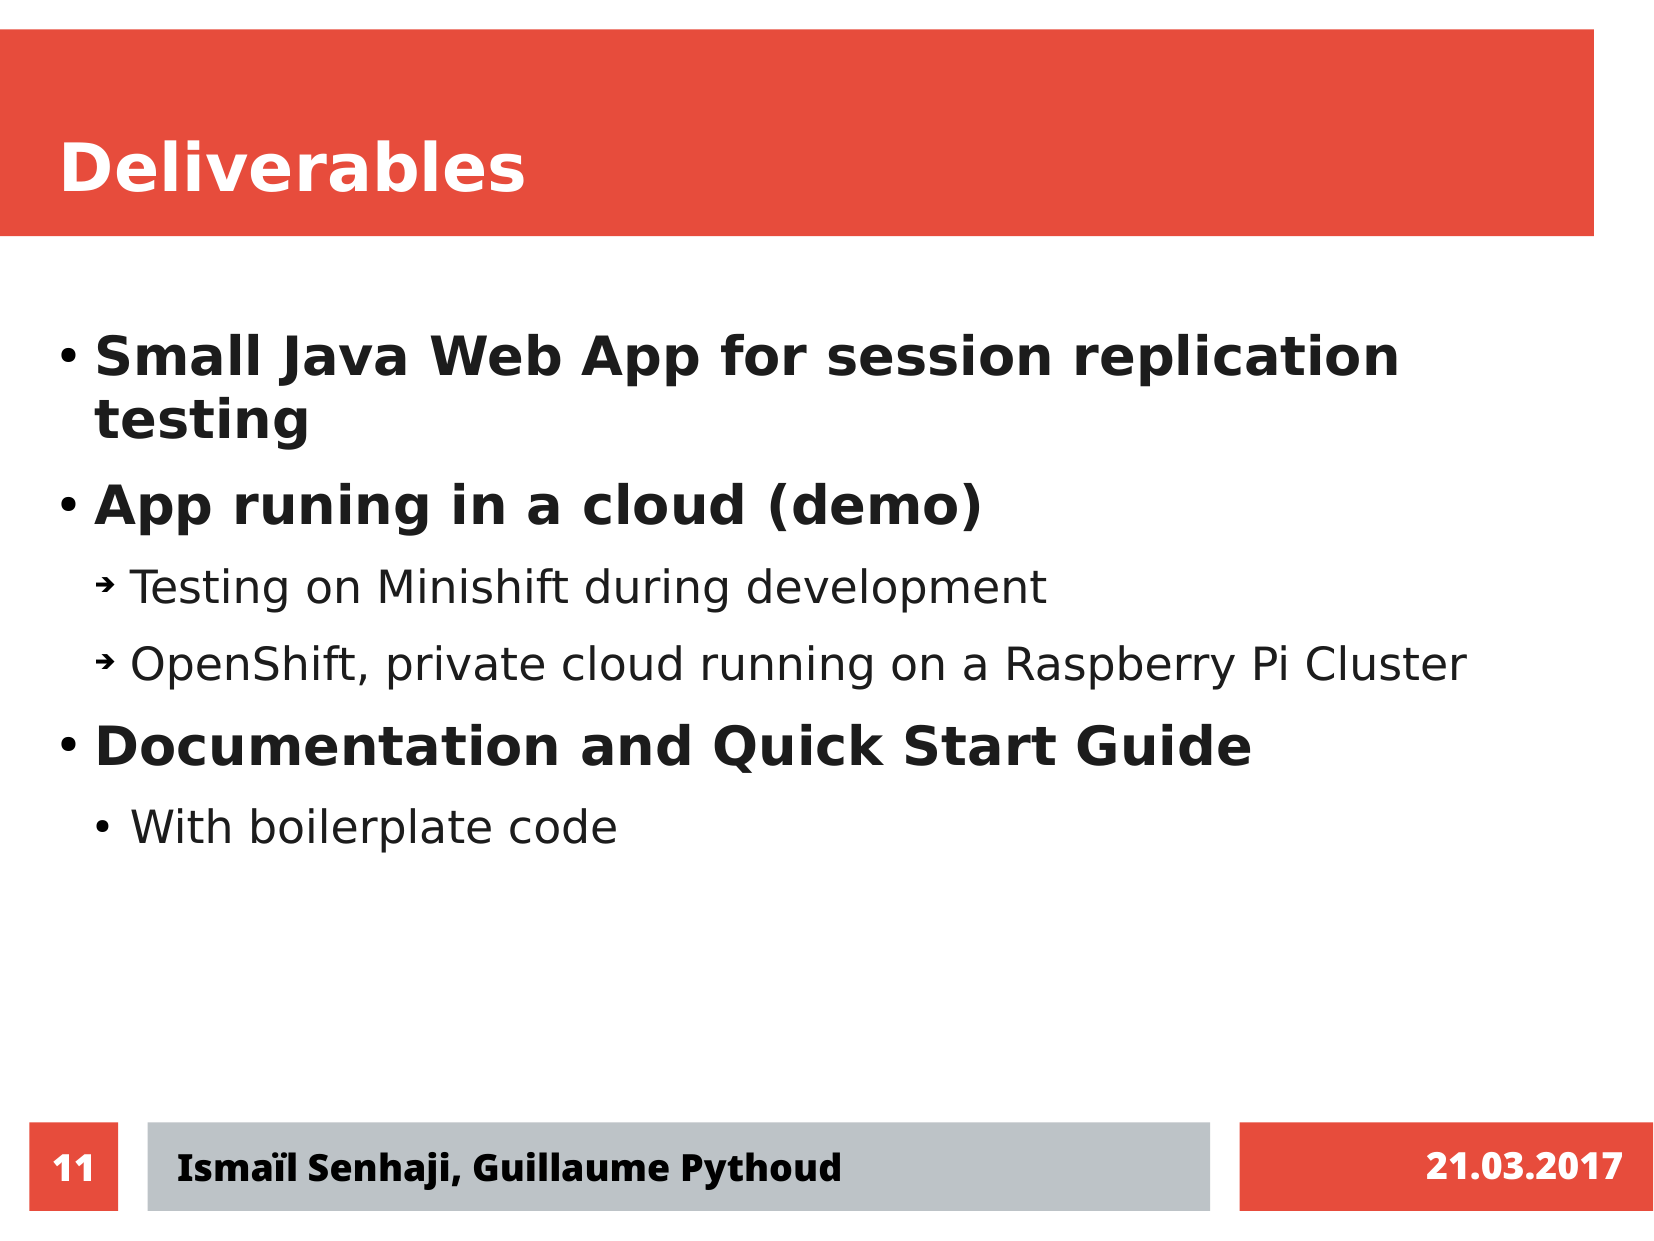

# Deliverables
Small Java Web App for session replication testing
App runing in a cloud (demo)
Testing on Minishift during development
OpenShift, private cloud running on a Raspberry Pi Cluster
Documentation and Quick Start Guide
With boilerplate code
11
Ismaïl Senhaji, Guillaume Pythoud
21.03.2017